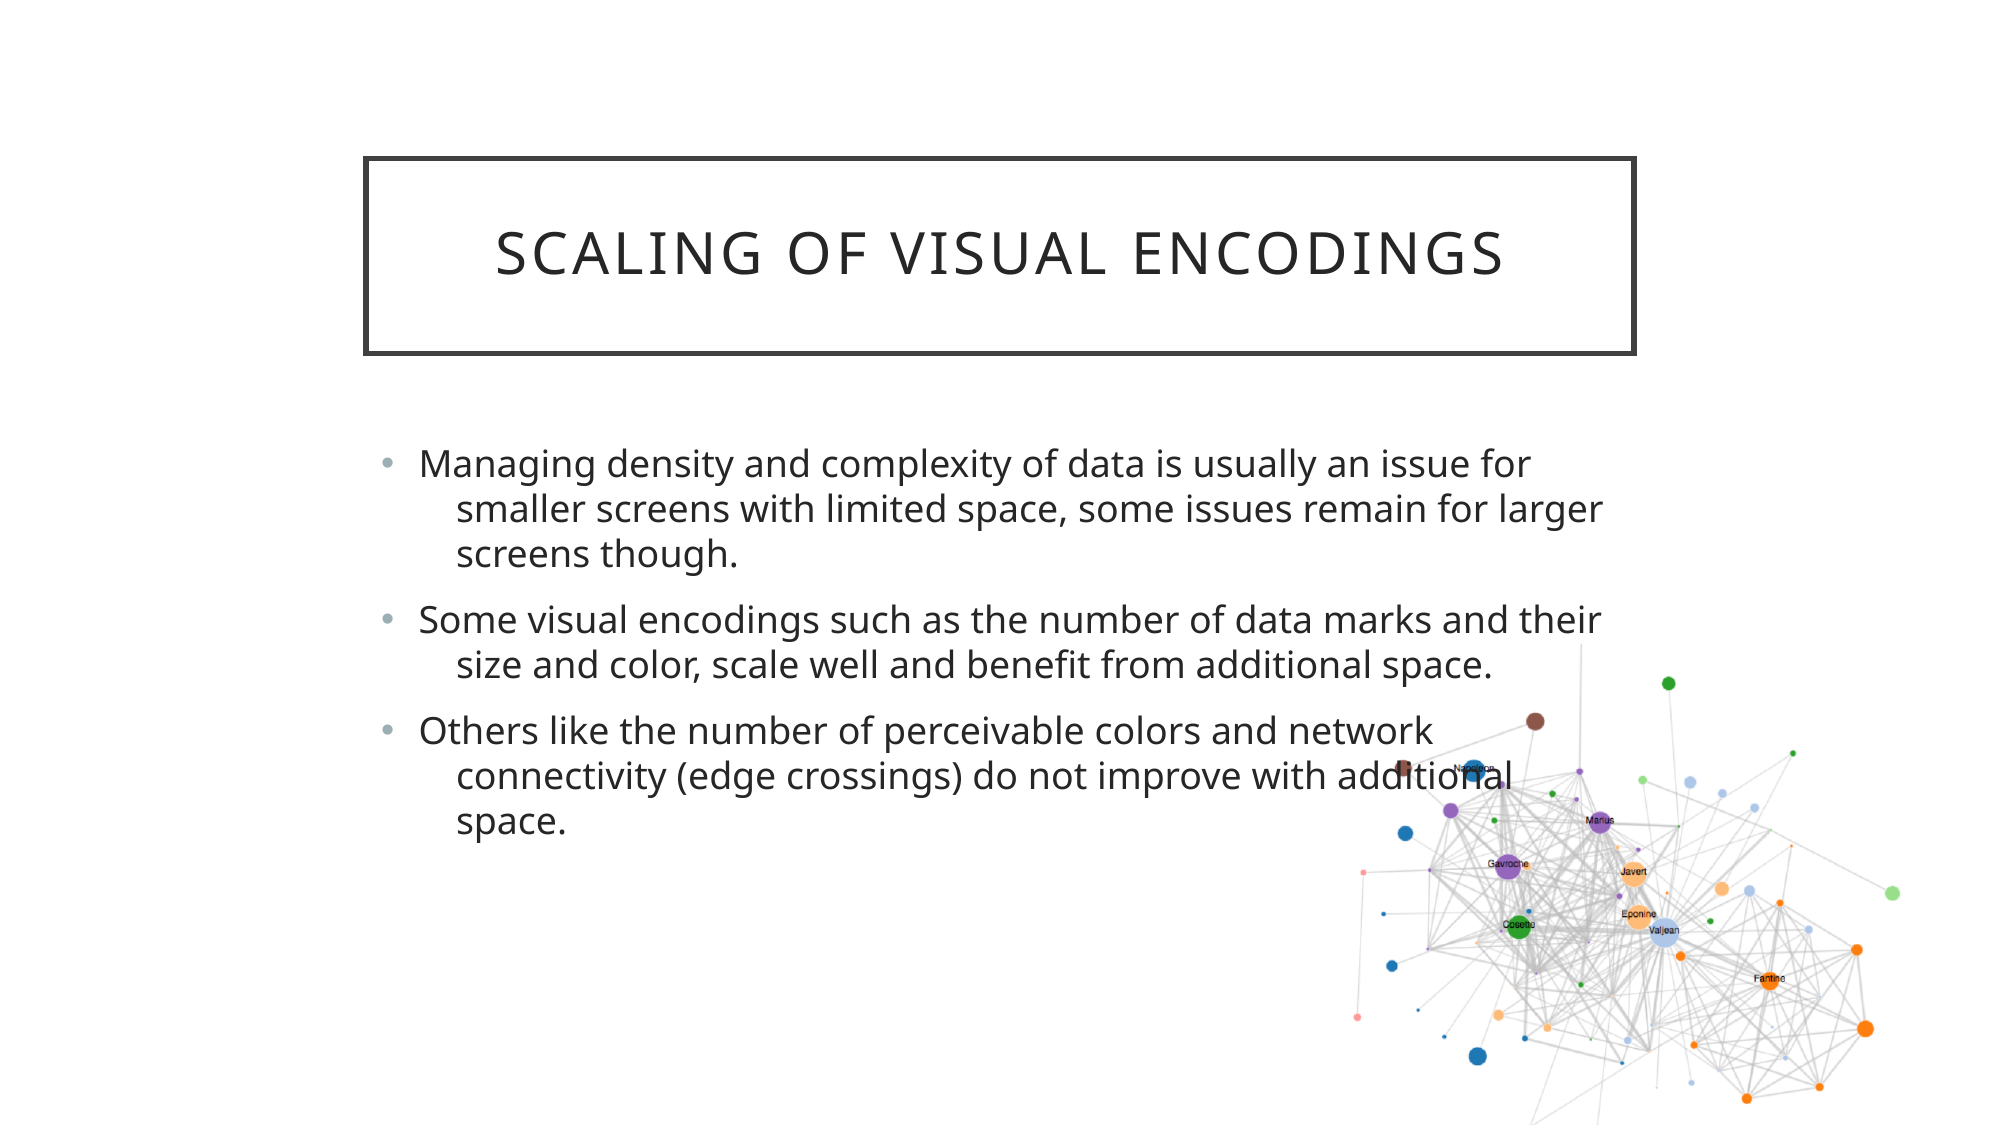

# Scaling of visual encodings
Managing density and complexity of data is usually an issue for smaller screens with limited space, some issues remain for larger screens though.
Some visual encodings such as the number of data marks and their size and color, scale well and benefit from additional space.
Others like the number of perceivable colors and network connectivity (edge crossings) do not improve with additional space.